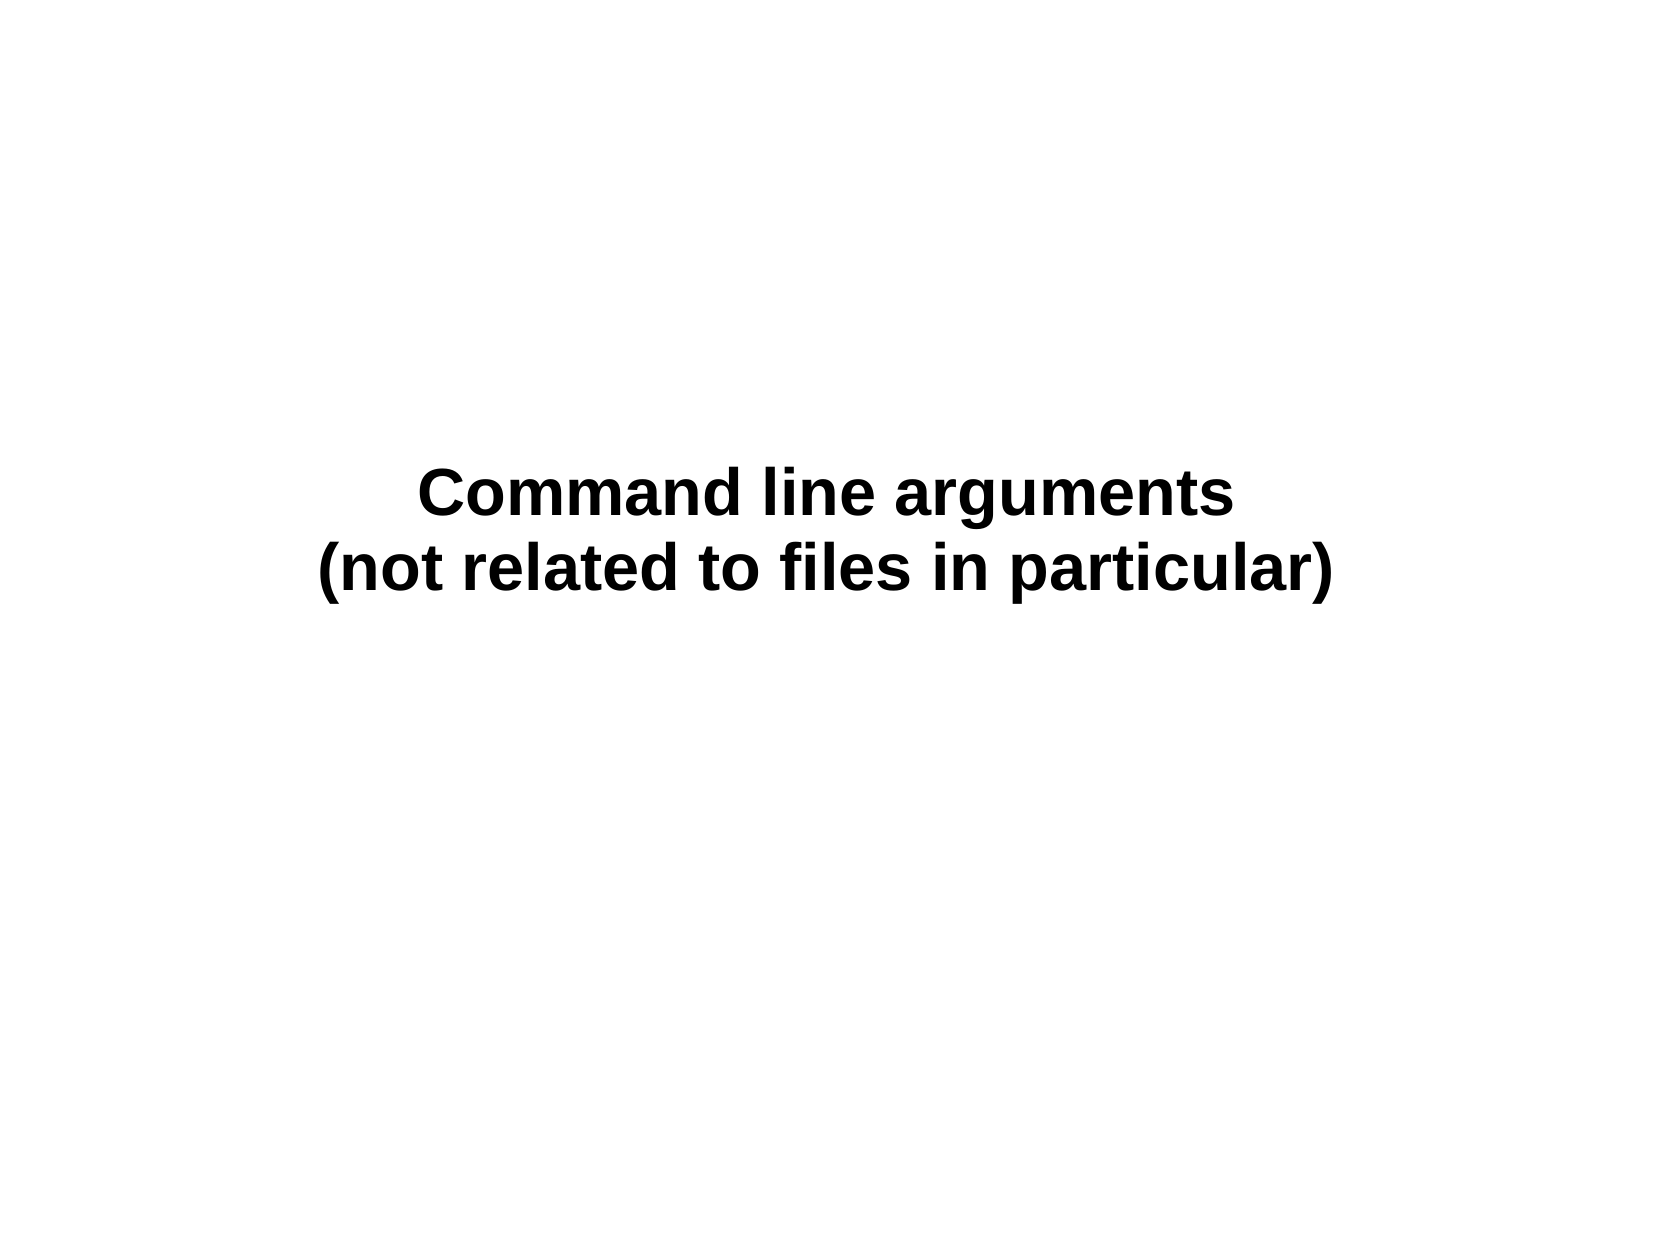

# Command line arguments
(not related to files in particular)